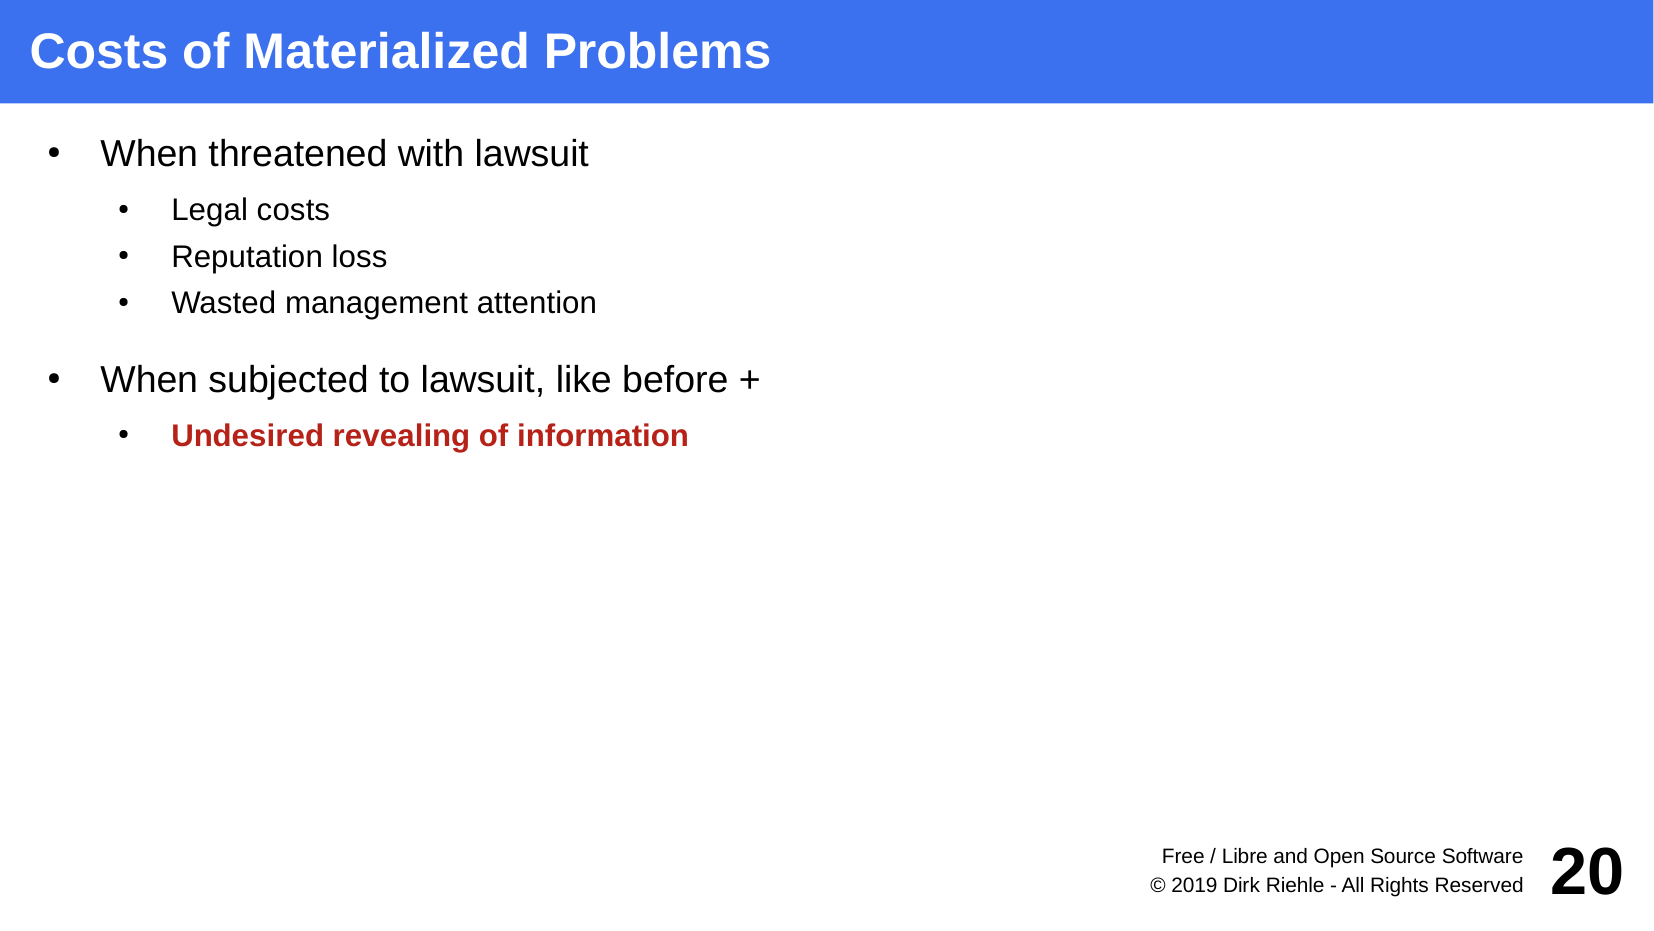

# Costs of Materialized Problems
When threatened with lawsuit
Legal costs
Reputation loss
Wasted management attention
When subjected to lawsuit, like before +
Undesired revealing of information
Free / Libre and Open Source Software
20
© 2019 Dirk Riehle - All Rights Reserved